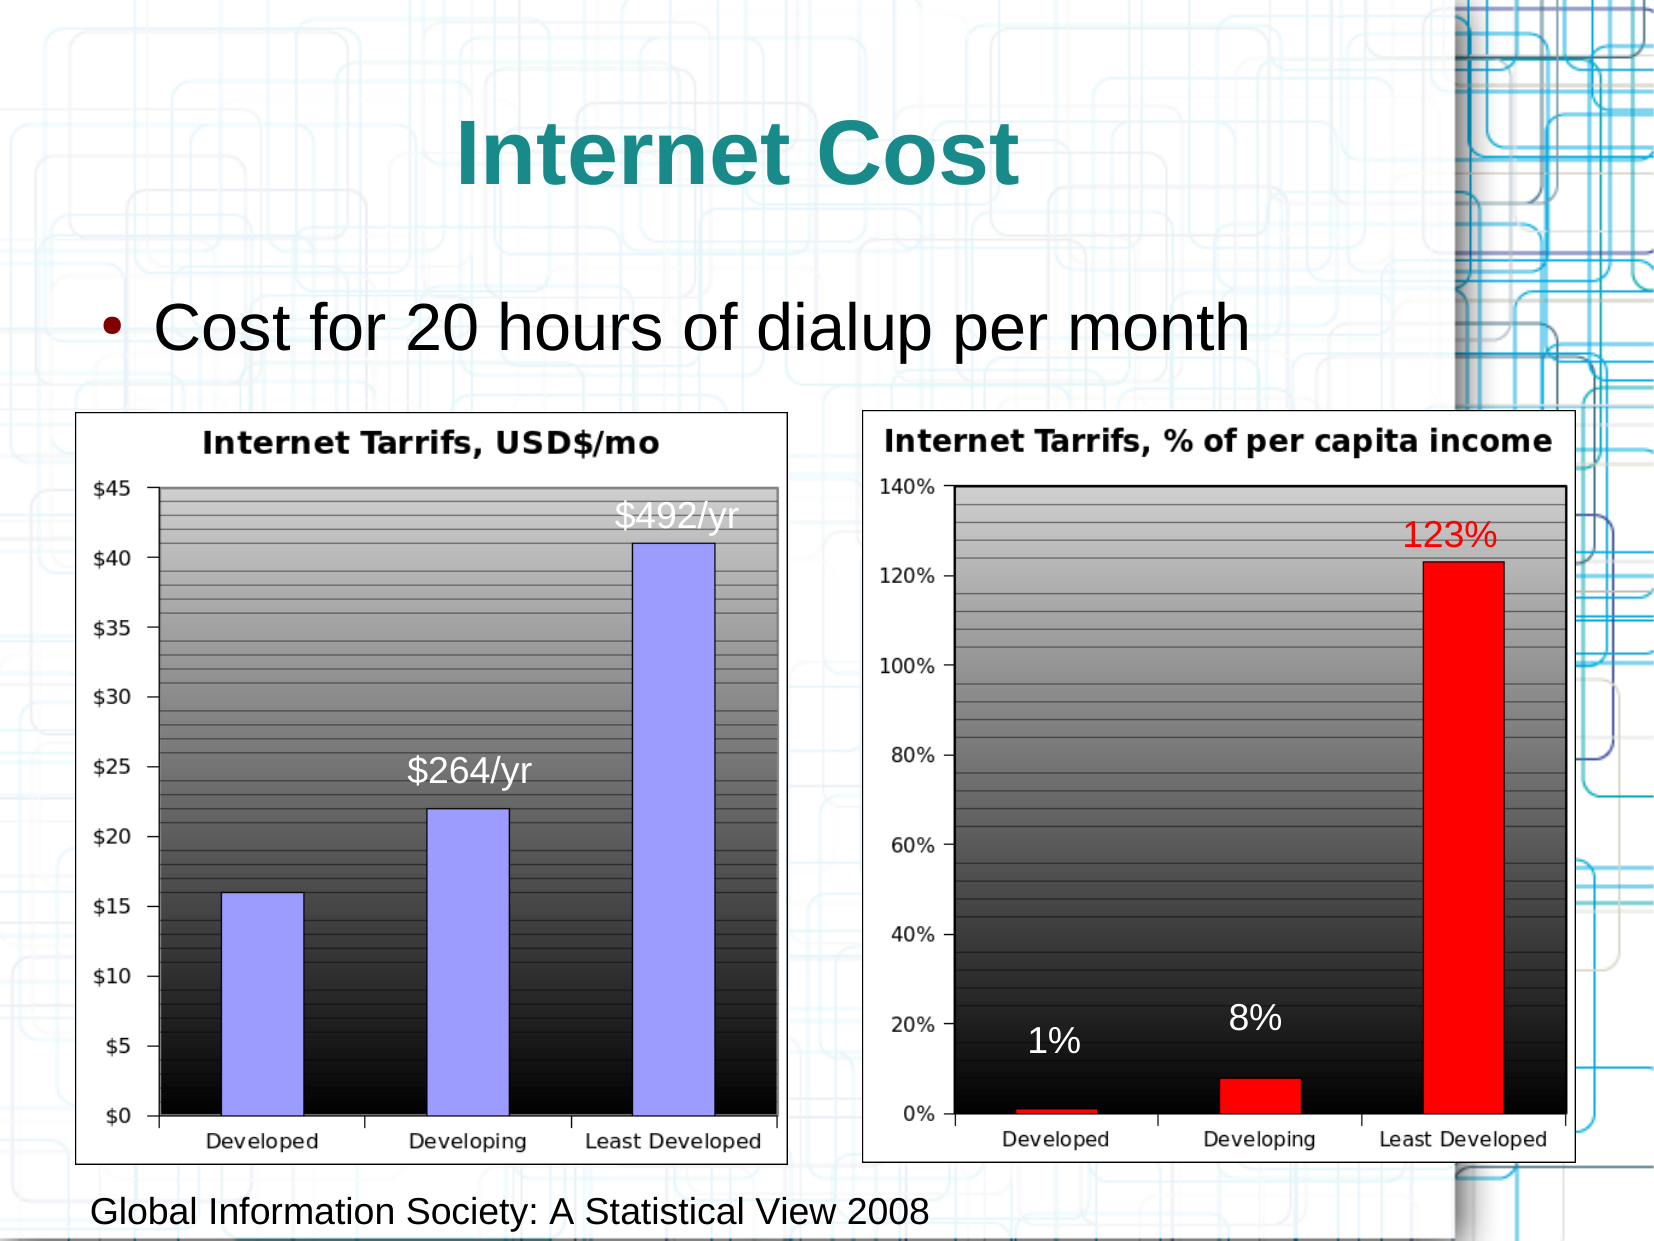

# Internet Cost
Cost for 20 hours of dialup per month
 8%
$492/yr
123%
$264/yr
1%
Global Information Society: A Statistical View 2008